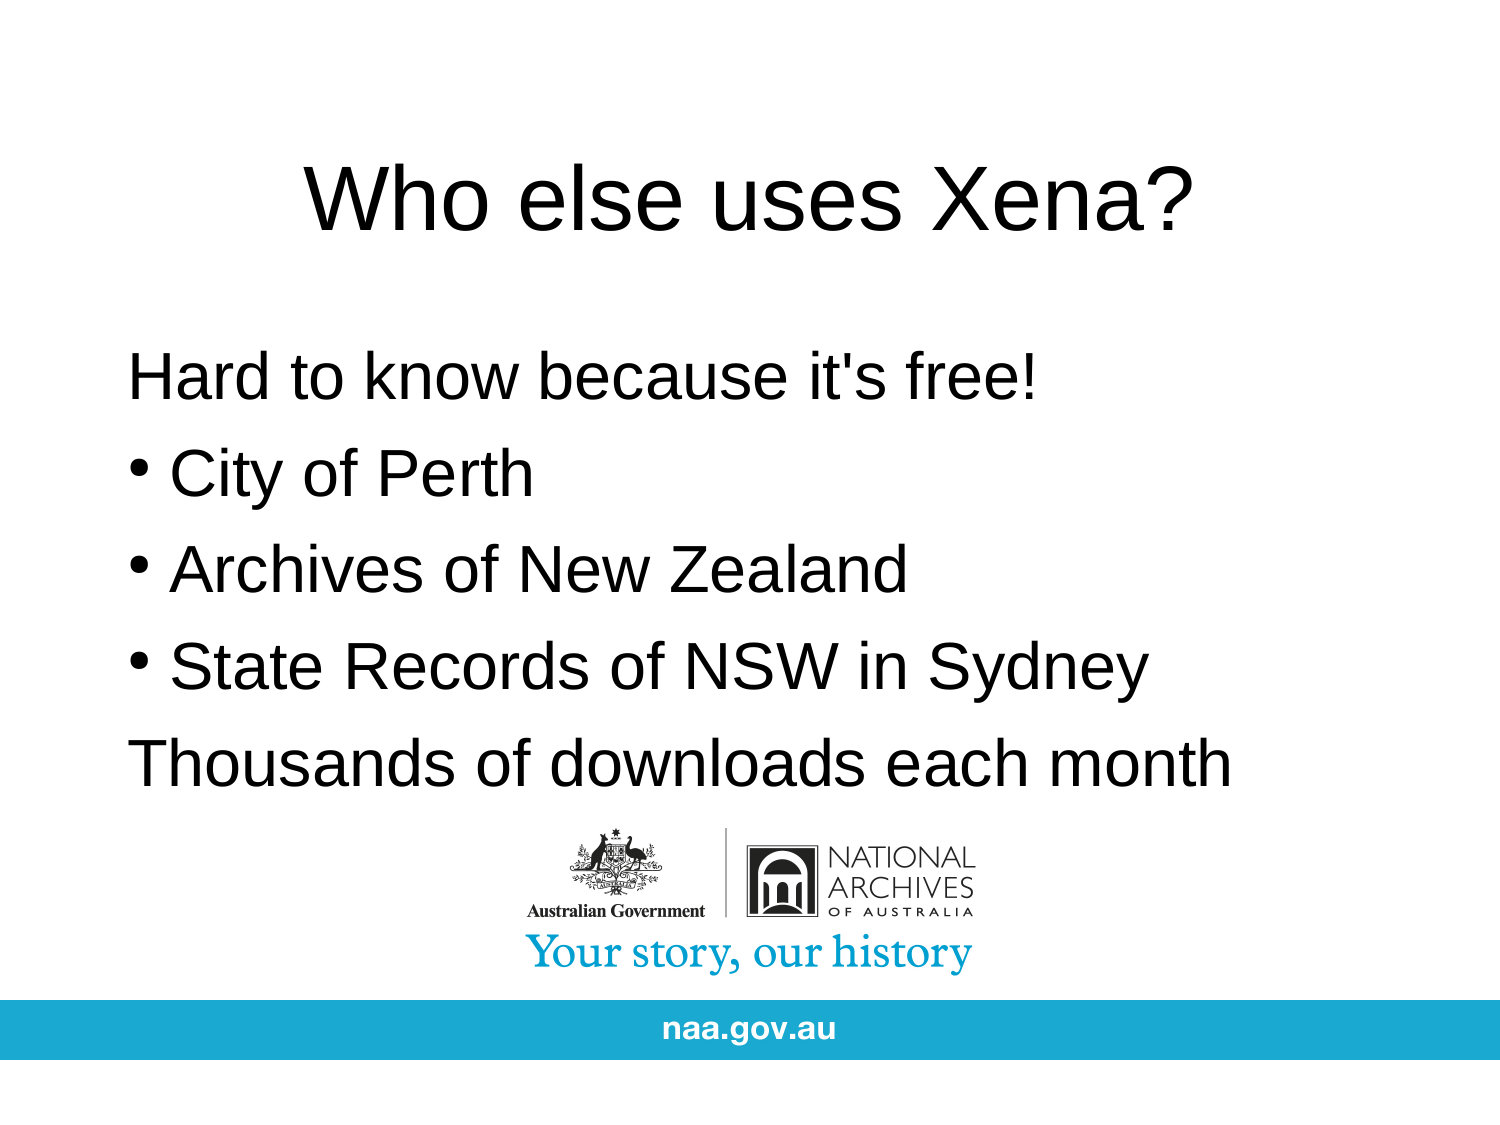

# Who else uses Xena?
Hard to know because it's free!
 City of Perth
 Archives of New Zealand
 State Records of NSW in Sydney
Thousands of downloads each month